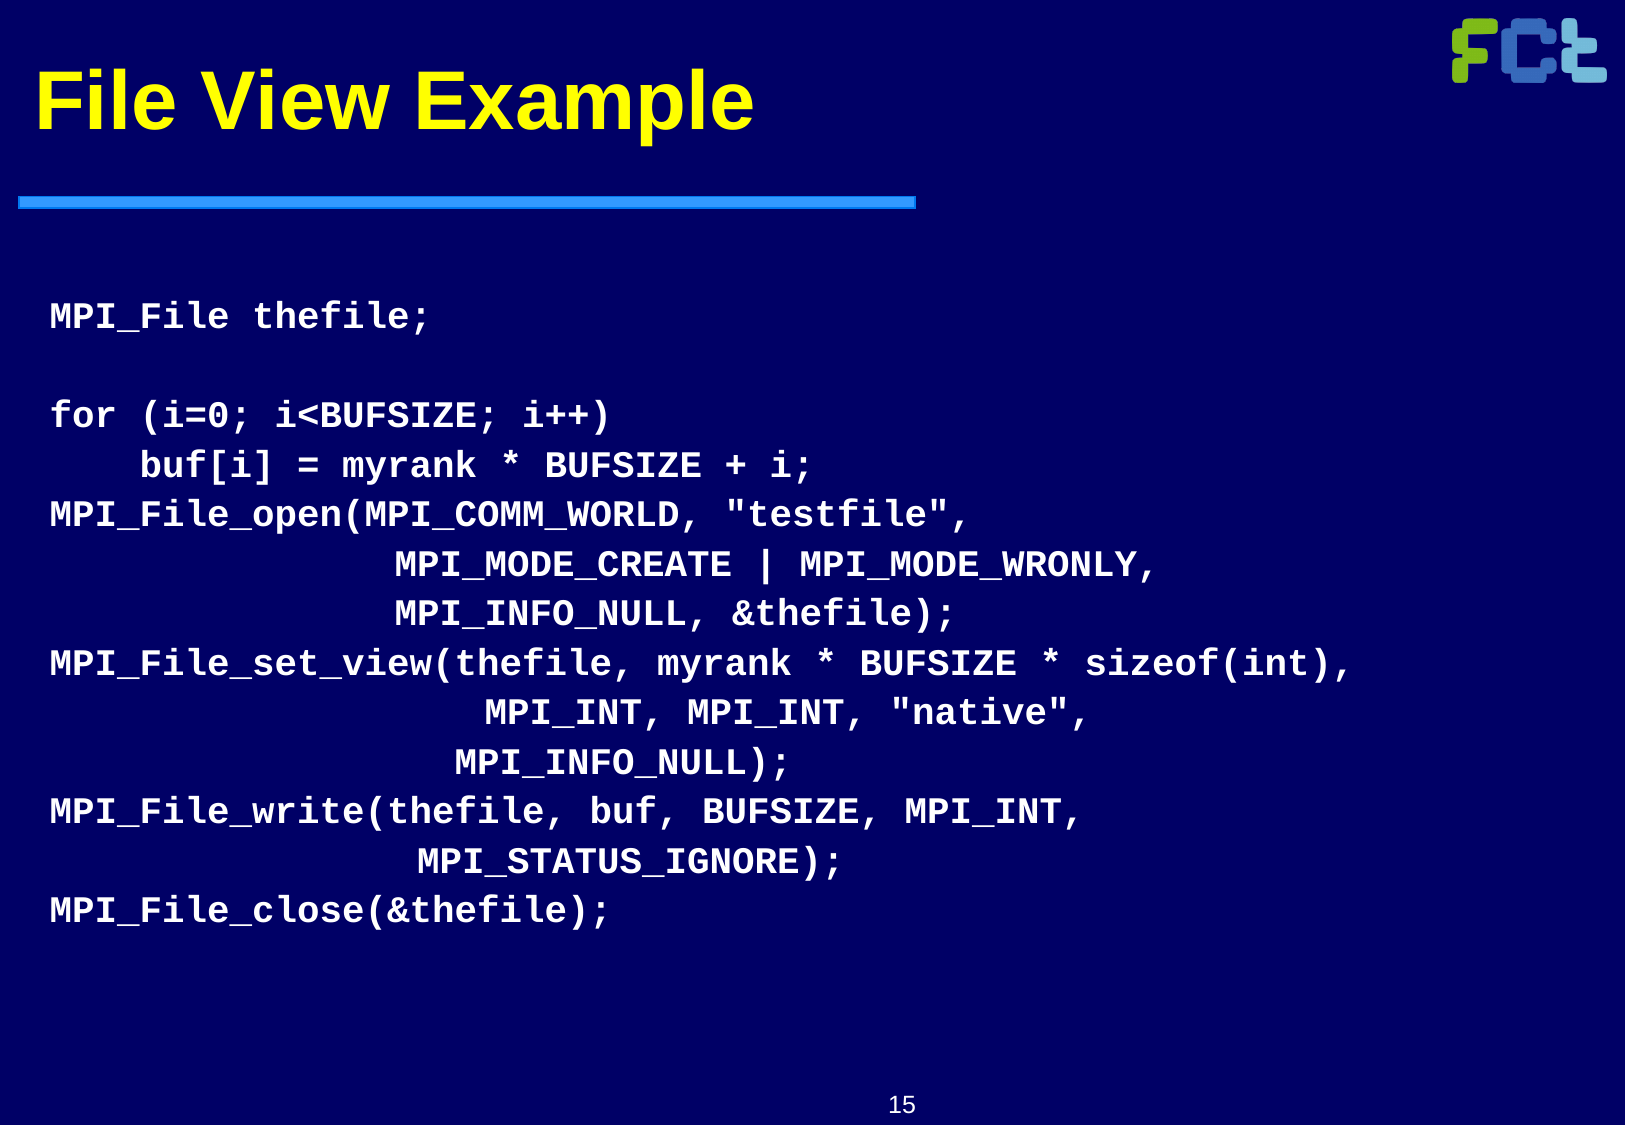

# File View Example
MPI_File thefile;
for (i=0; i<BUFSIZE; i++)
 buf[i] = myrank * BUFSIZE + i;
MPI_File_open(MPI_COMM_WORLD, "testfile",
		 MPI_MODE_CREATE | MPI_MODE_WRONLY,
		 MPI_INFO_NULL, &thefile);
MPI_File_set_view(thefile, myrank * BUFSIZE * sizeof(int),
		 MPI_INT, MPI_INT, "native",
 MPI_INFO_NULL);
MPI_File_write(thefile, buf, BUFSIZE, MPI_INT,
		 MPI_STATUS_IGNORE);
MPI_File_close(&thefile);